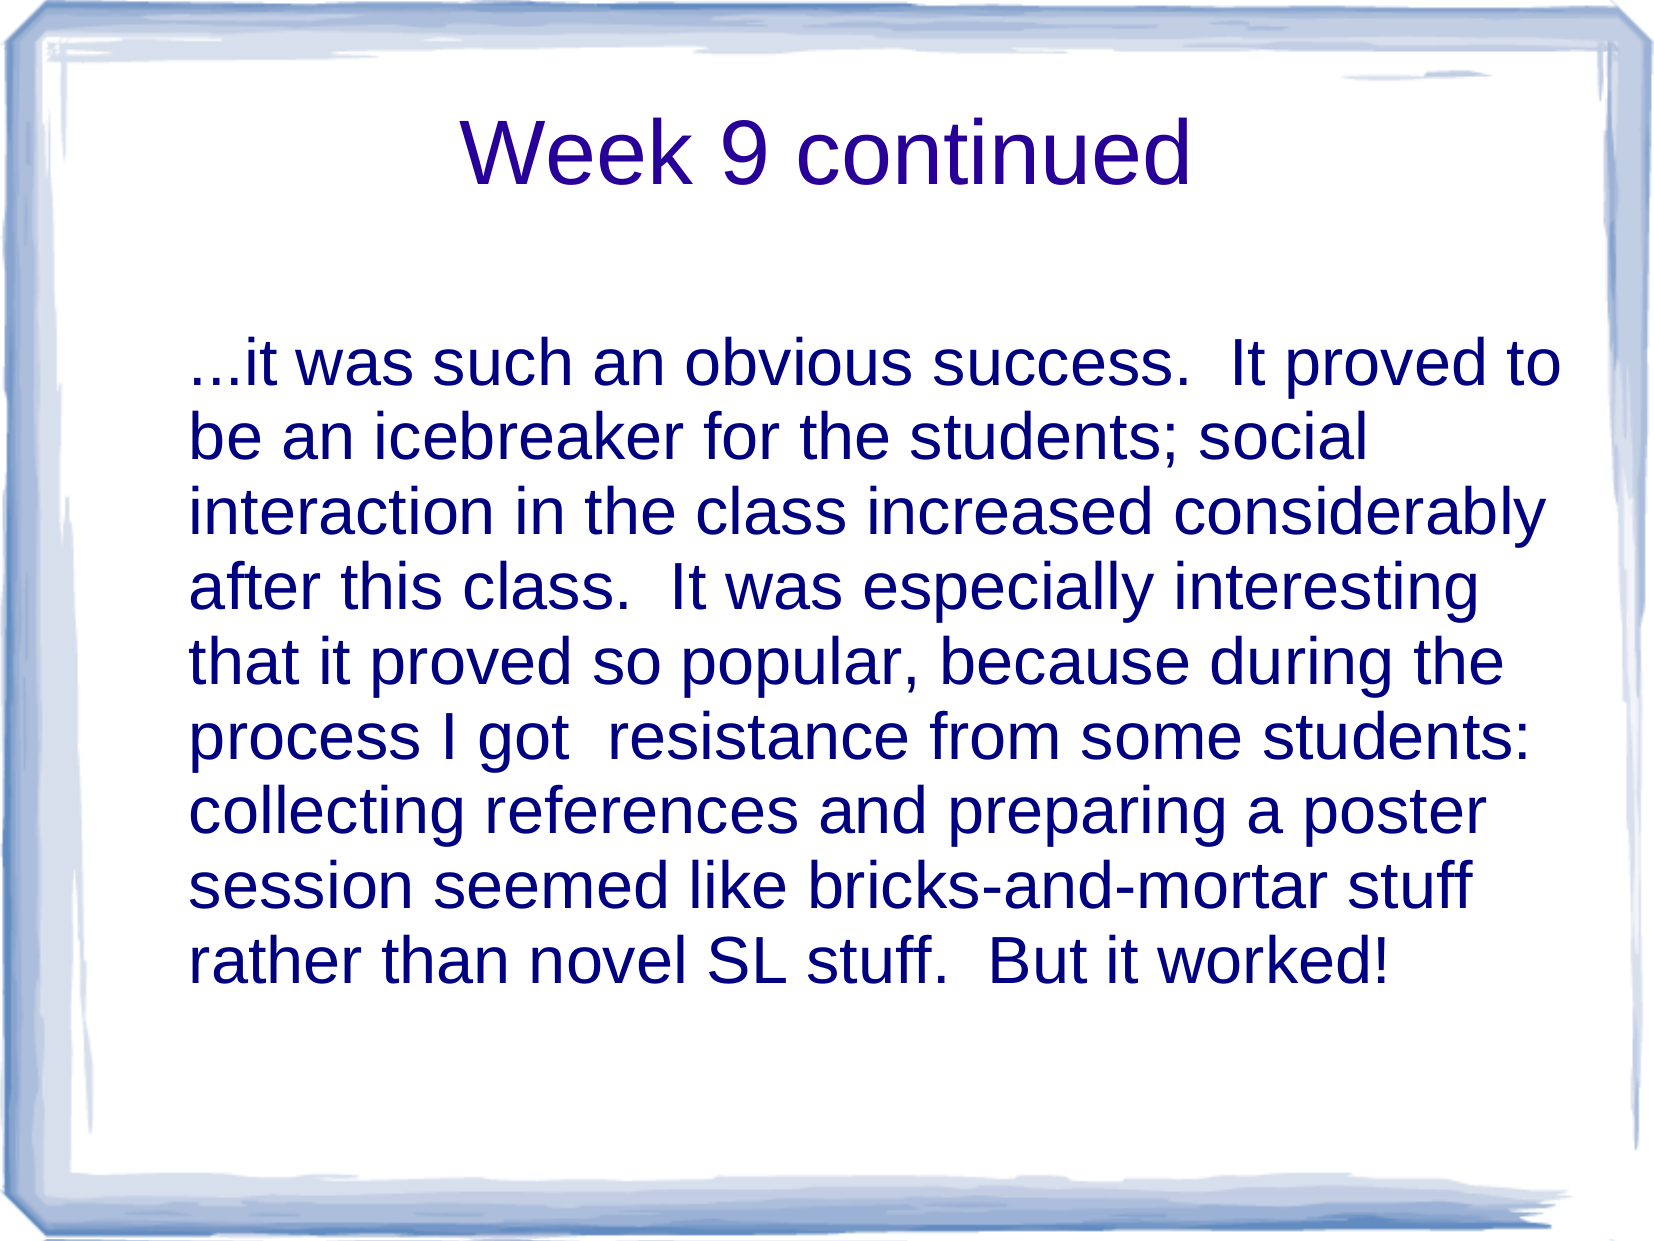

# Week 9 continued
...it was such an obvious success. It proved to be an icebreaker for the students; social interaction in the class increased considerably after this class. It was especially interesting that it proved so popular, because during the process I got resistance from some students: collecting references and preparing a poster session seemed like bricks-and-mortar stuff rather than novel SL stuff. But it worked!